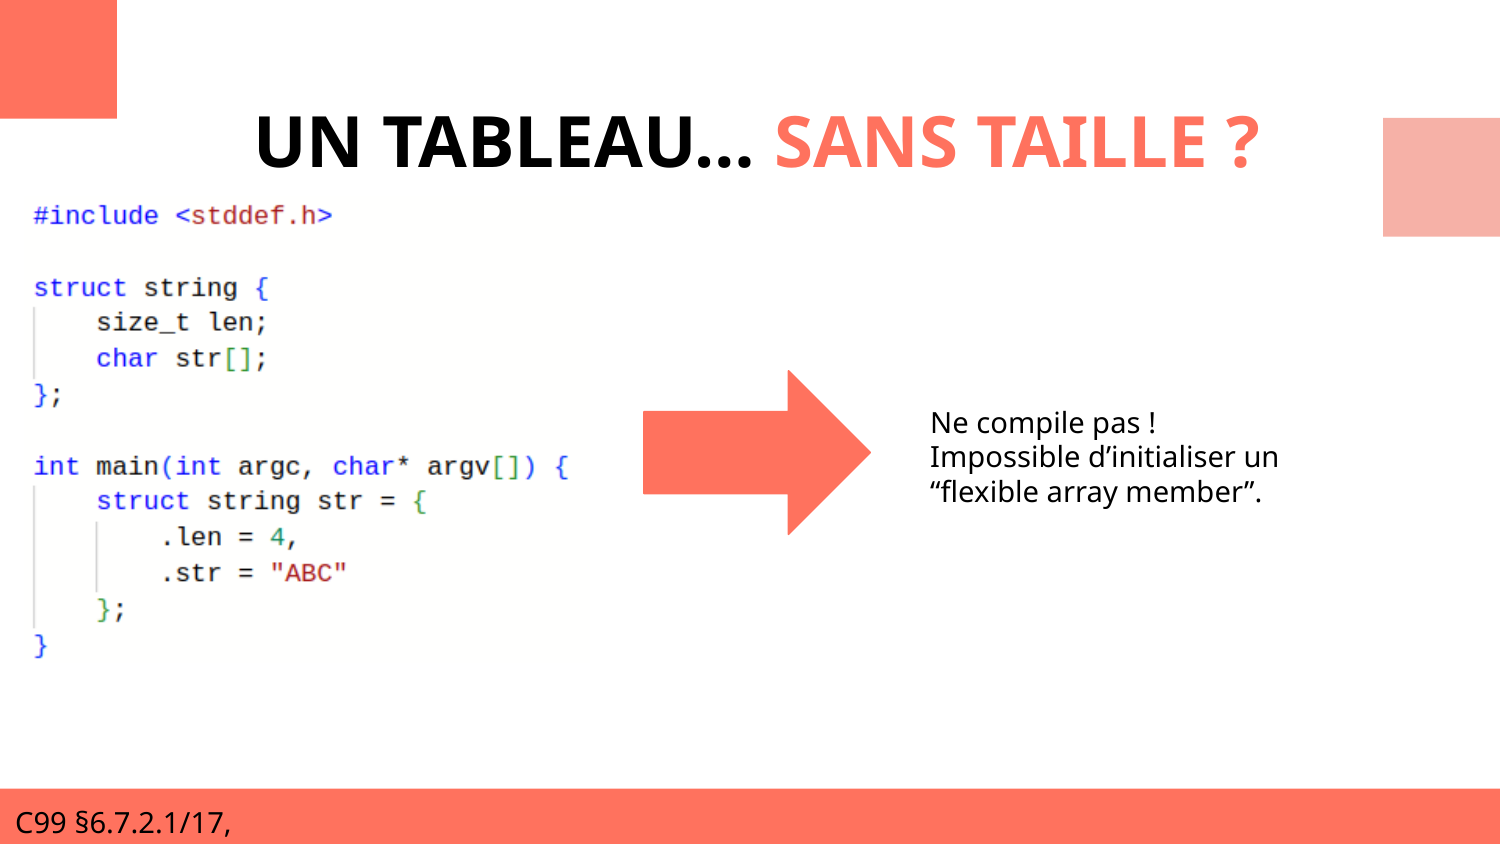

# UN TABLEAU… SANS TAILLE ?
Ne compile pas !
Impossible d’initialiser un “flexible array member”.
C99 §6.7.2.1/17, §6.7.2.1/20